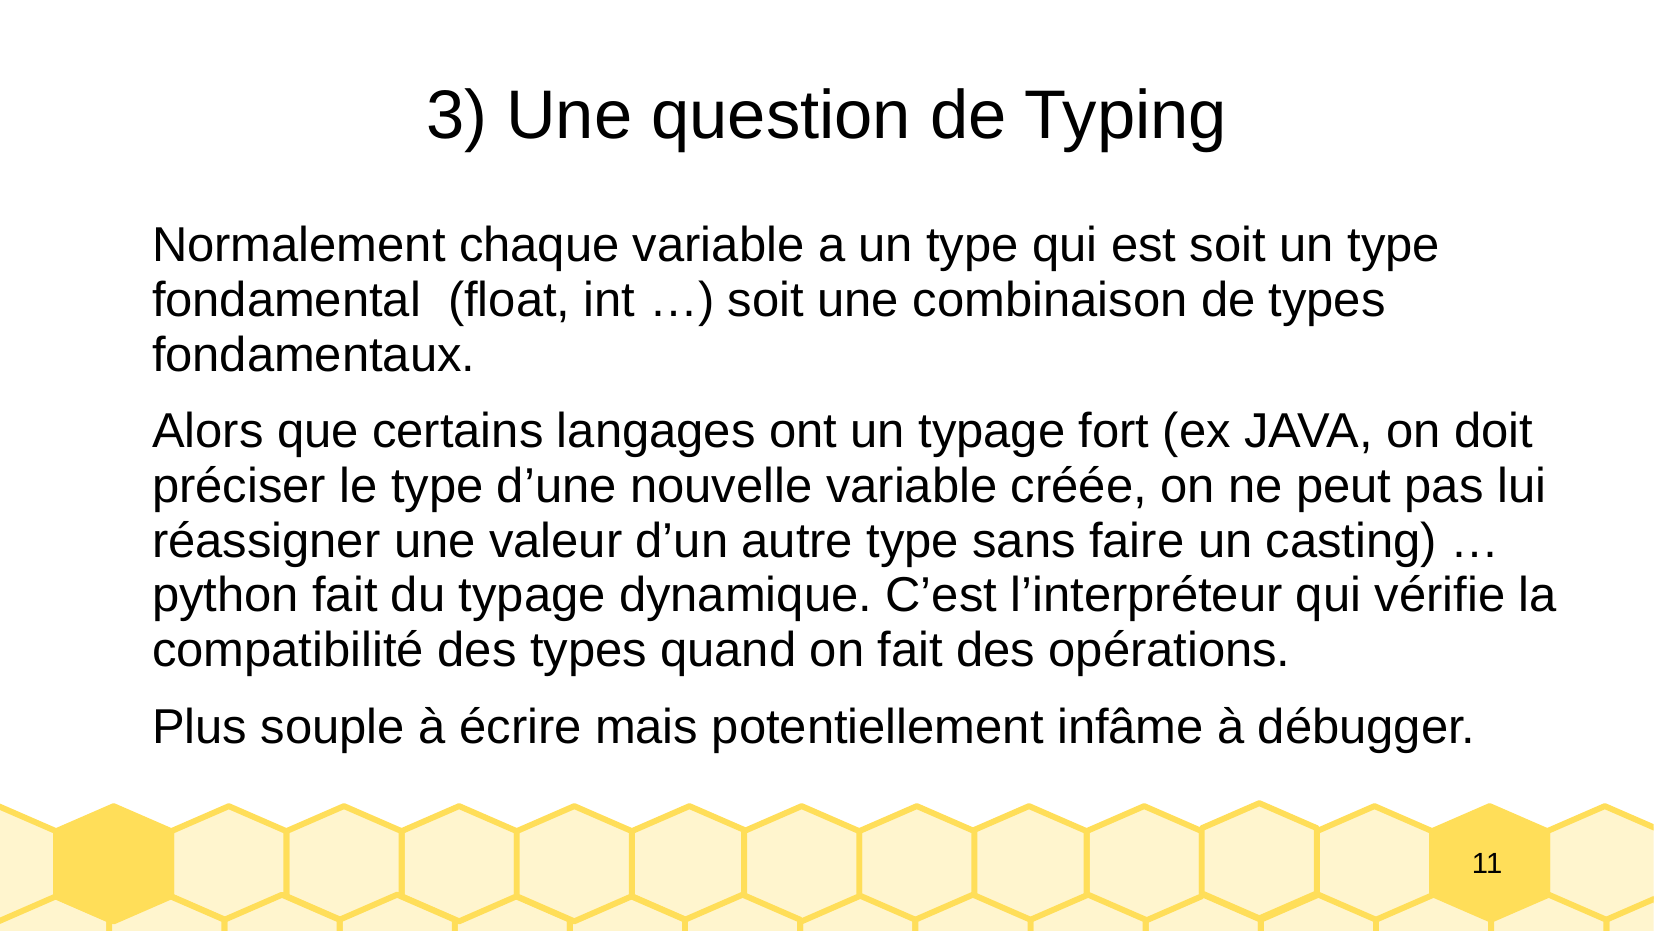

# 3) Une question de Typing
Normalement chaque variable a un type qui est soit un type fondamental (float, int …) soit une combinaison de types fondamentaux.
Alors que certains langages ont un typage fort (ex JAVA, on doit préciser le type d’une nouvelle variable créée, on ne peut pas lui réassigner une valeur d’un autre type sans faire un casting) … python fait du typage dynamique. C’est l’interpréteur qui vérifie la compatibilité des types quand on fait des opérations.
Plus souple à écrire mais potentiellement infâme à débugger.